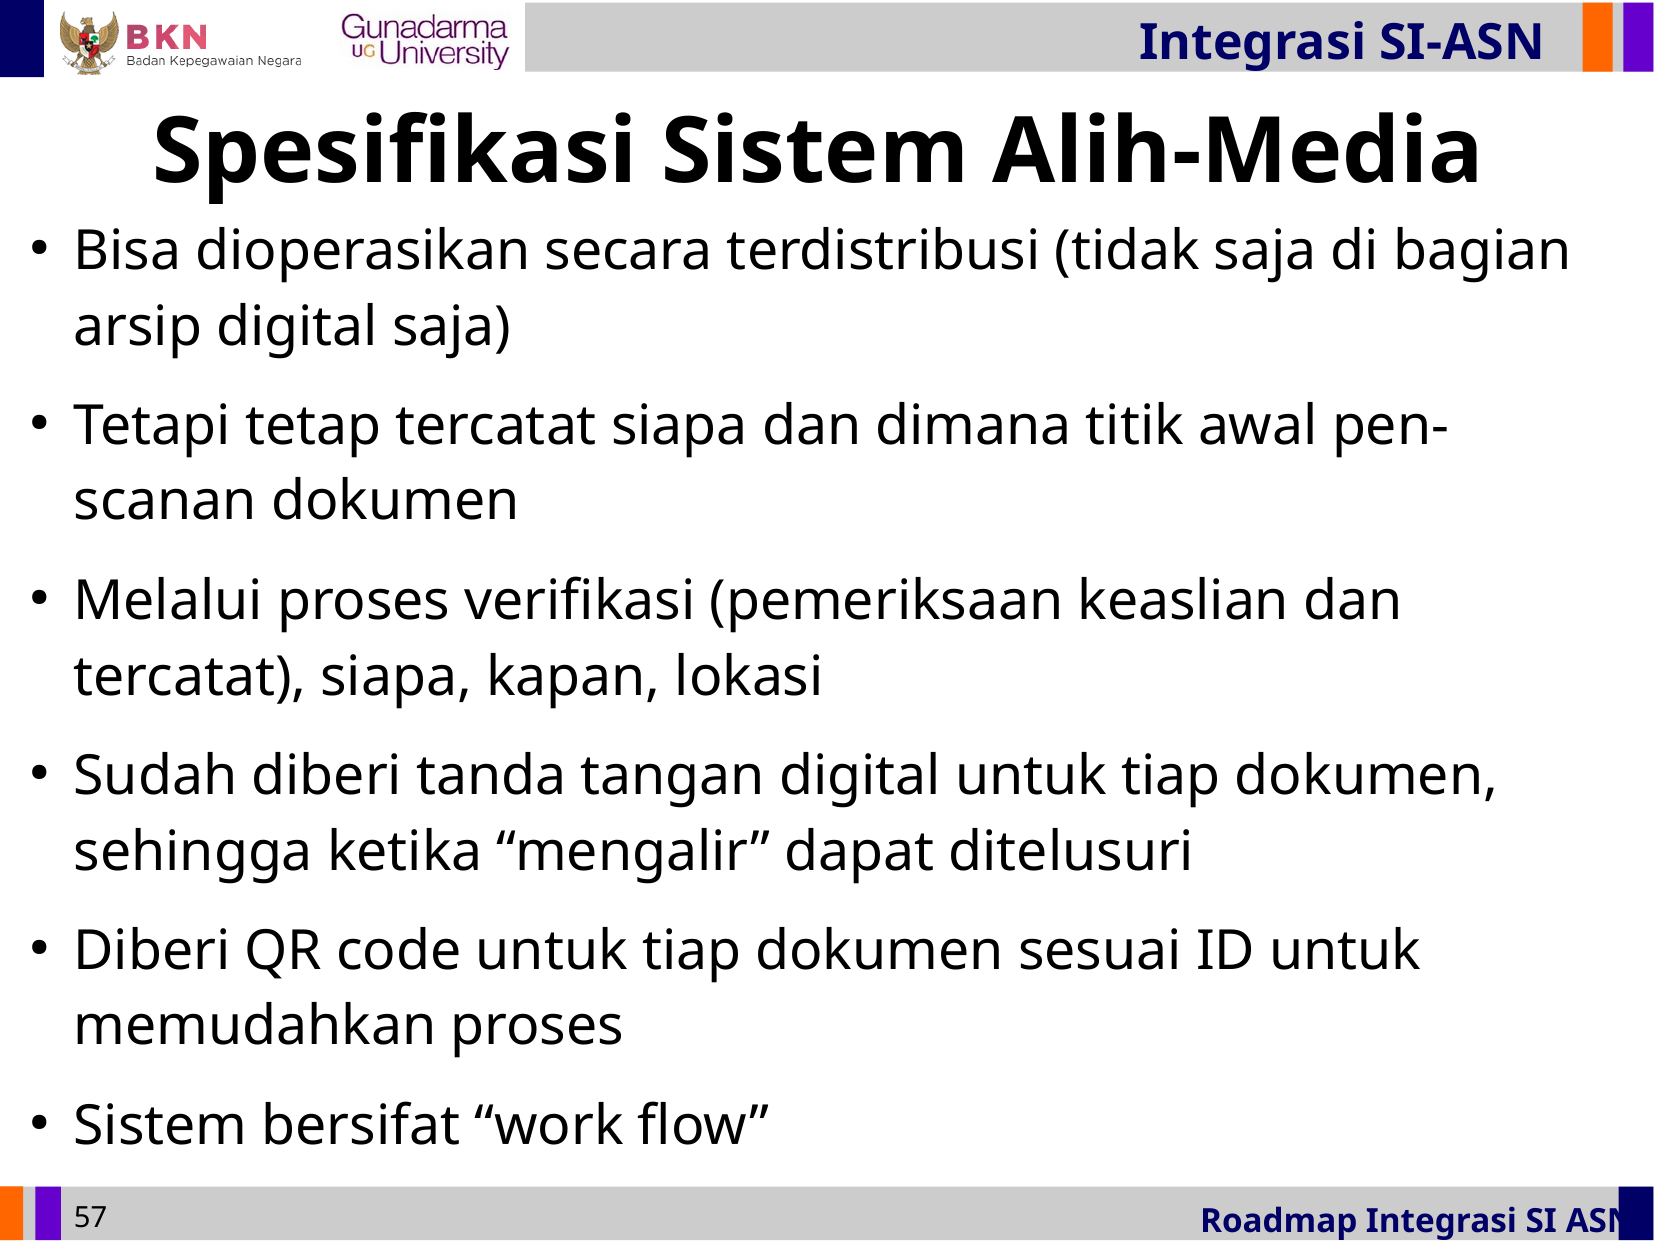

# Spesifikasi Sistem Alih-Media
Bisa dioperasikan secara terdistribusi (tidak saja di bagian arsip digital saja)
Tetapi tetap tercatat siapa dan dimana titik awal pen-scanan dokumen
Melalui proses verifikasi (pemeriksaan keaslian dan tercatat), siapa, kapan, lokasi
Sudah diberi tanda tangan digital untuk tiap dokumen, sehingga ketika “mengalir” dapat ditelusuri
Diberi QR code untuk tiap dokumen sesuai ID untuk memudahkan proses
Sistem bersifat “work flow”